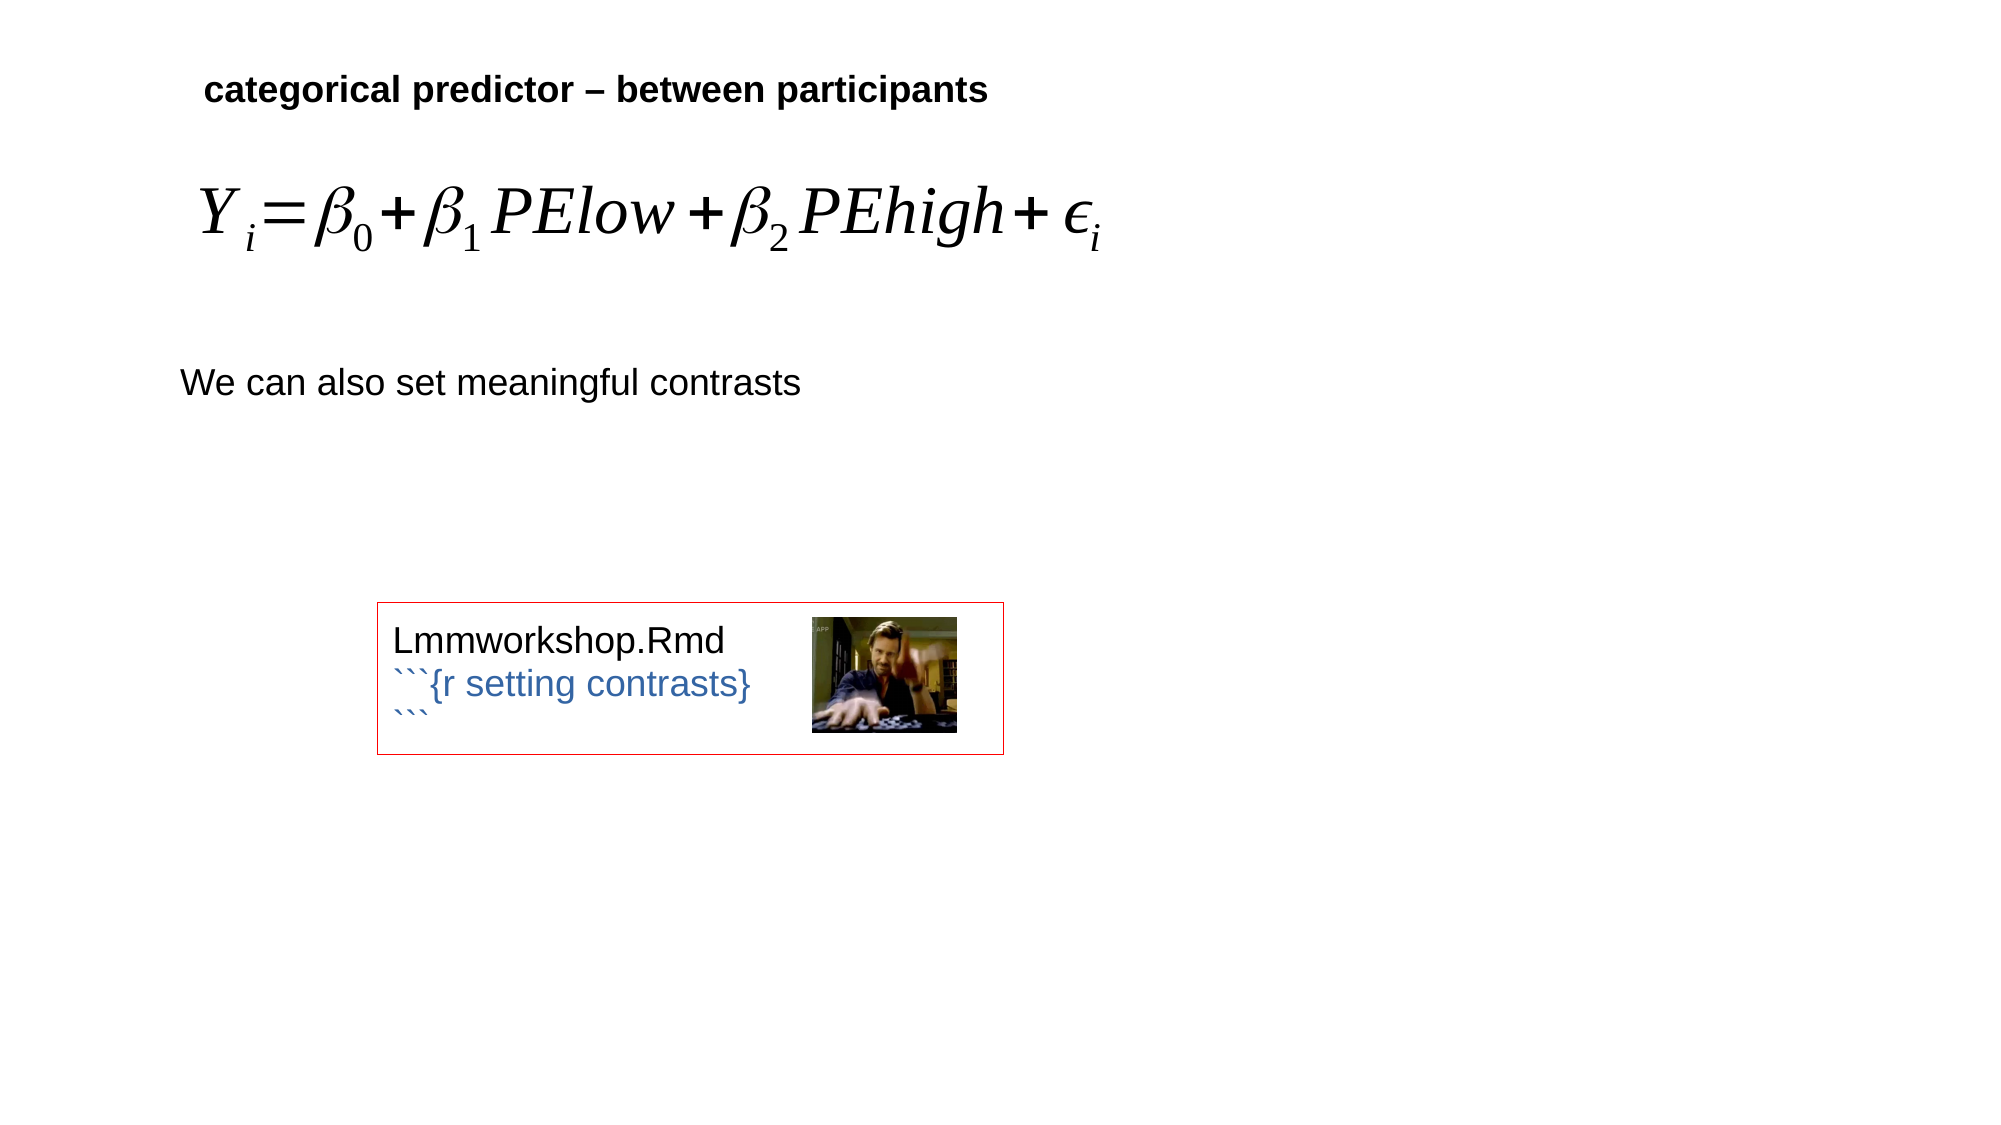

categorical predictor – between participants
We can also set meaningful contrasts
Lmmworkshop.Rmd
```{r setting contrasts}
```